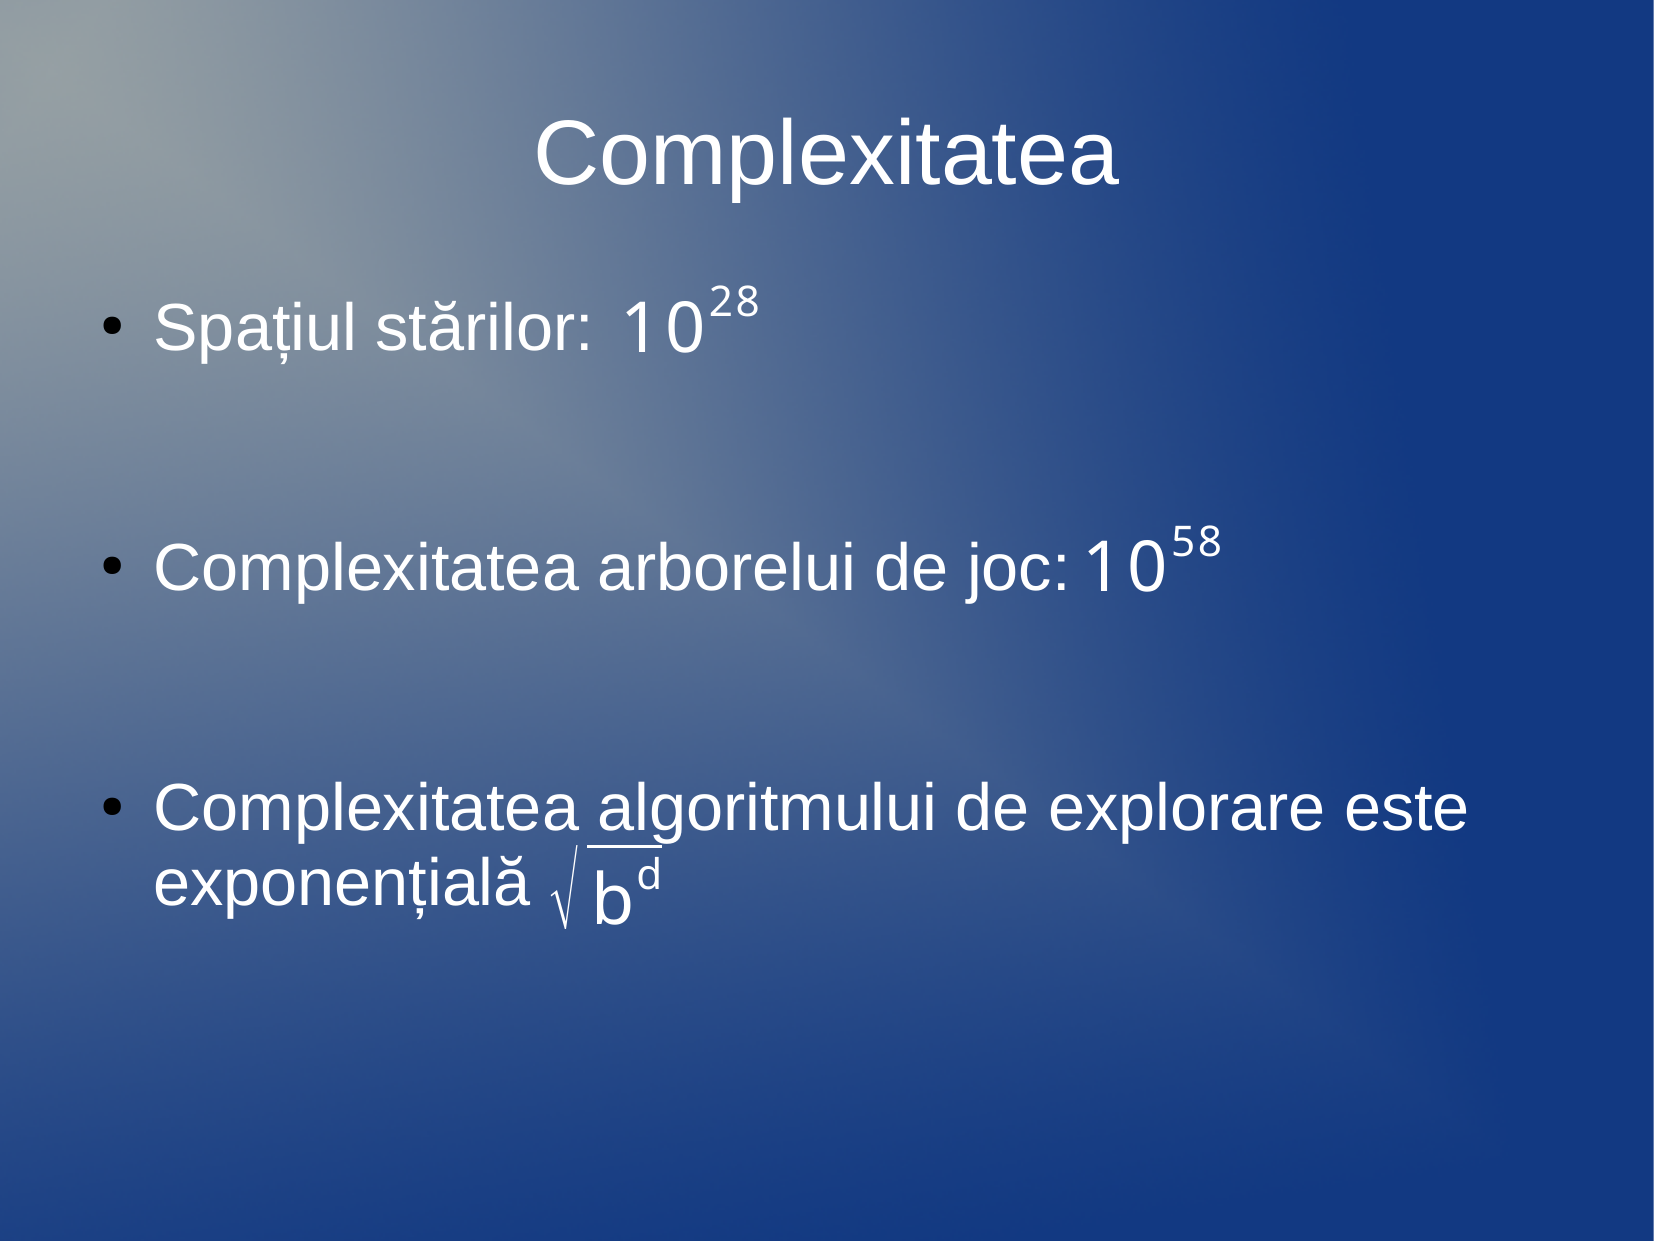

# Complexitatea
Spațiul stărilor:
Complexitatea arborelui de joc:
Complexitatea algoritmului de explorare este exponențială